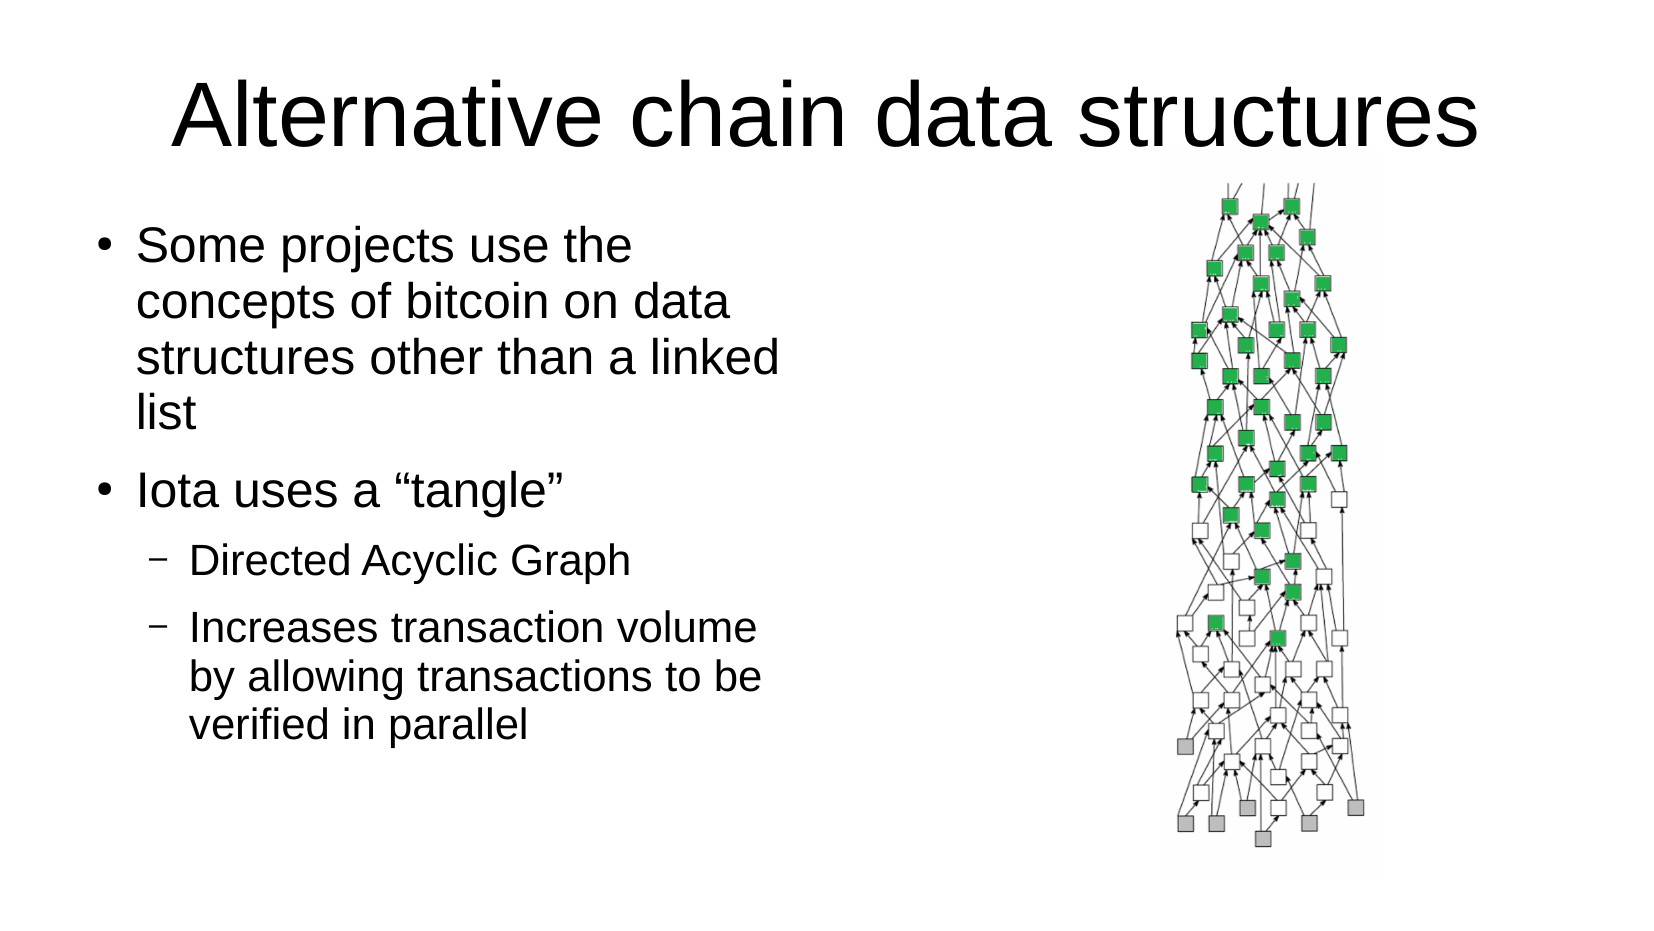

# Alternative chain data structures
Some projects use the concepts of bitcoin on data structures other than a linked list
Iota uses a “tangle”
Directed Acyclic Graph
Increases transaction volume by allowing transactions to be verified in parallel